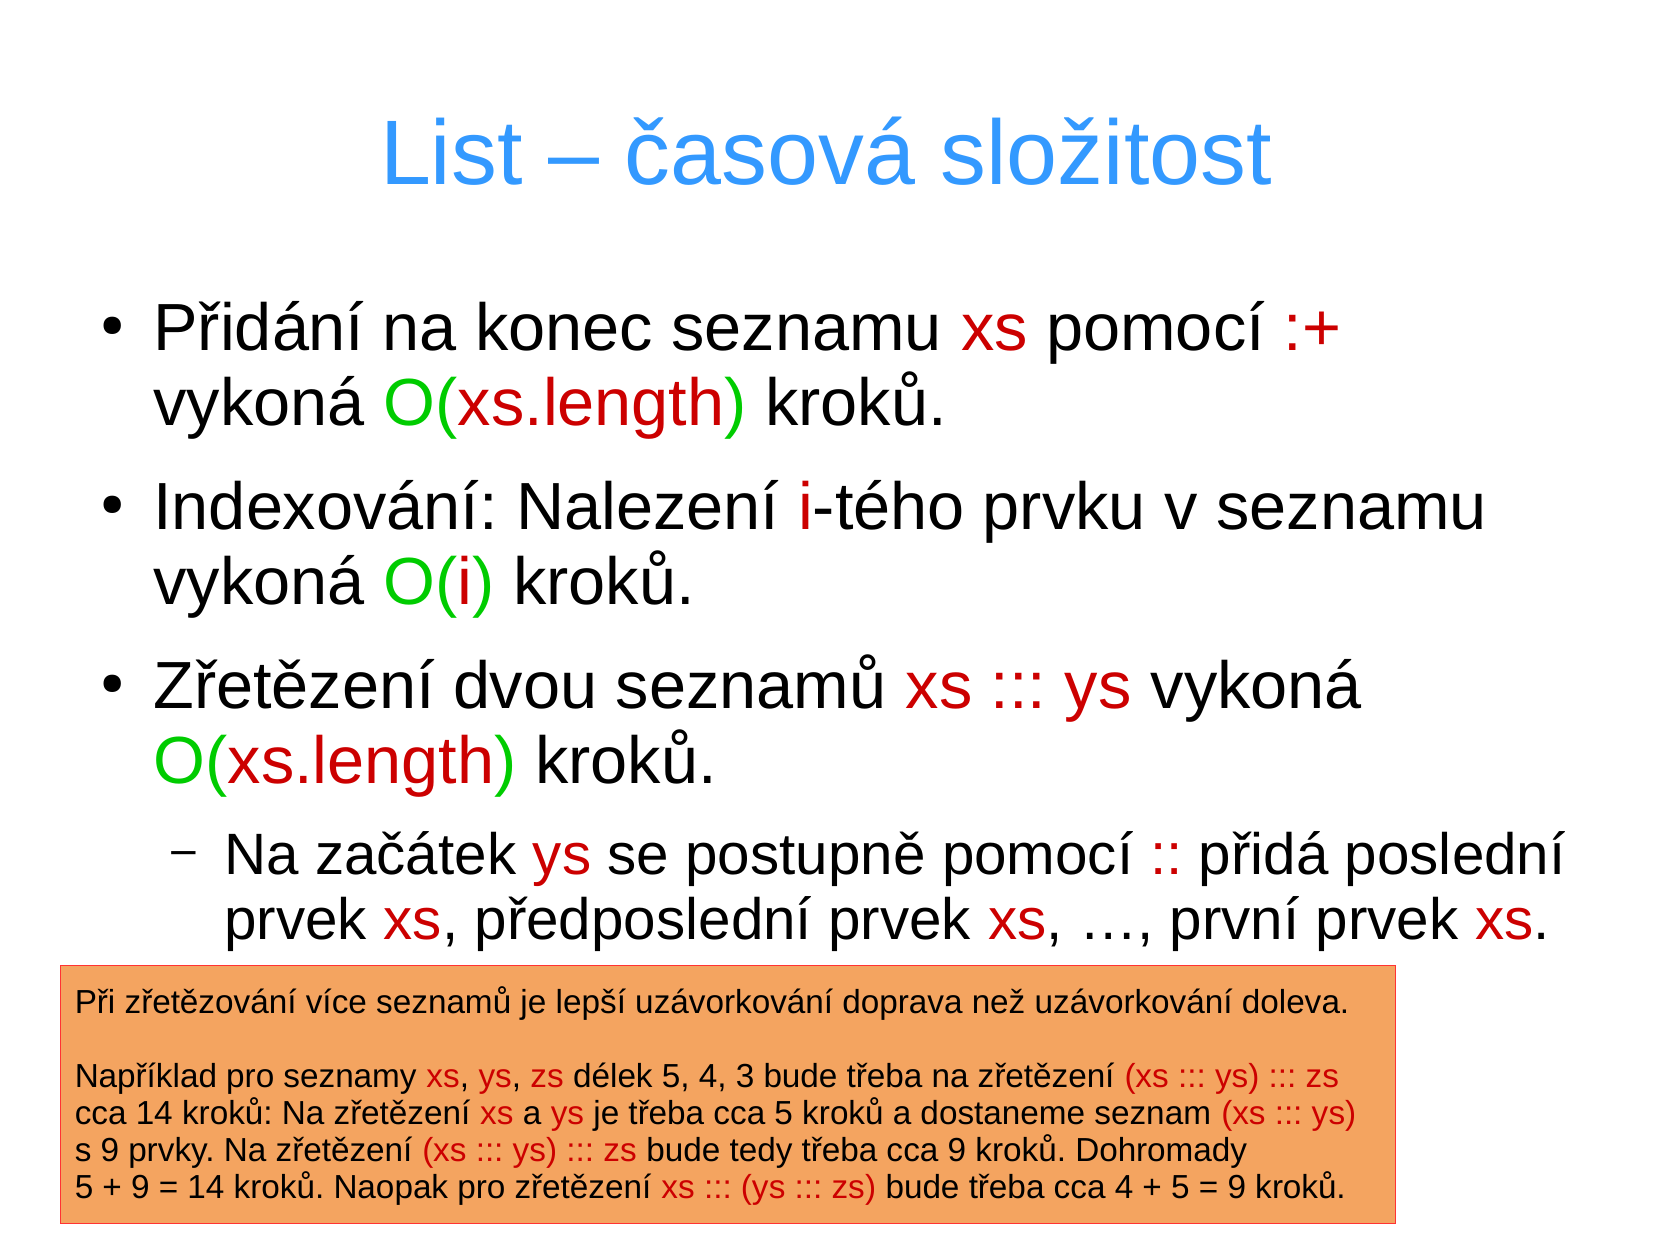

# List – časová složitost
Přidání na konec seznamu xs pomocí :+ vykoná O(xs.length) kroků.
Indexování: Nalezení i-tého prvku v seznamu vykoná O(i) kroků.
Zřetězení dvou seznamů xs ::: ys vykoná O(xs.length) kroků.
Na začátek ys se postupně pomocí :: přidá poslední prvek xs, předposlední prvek xs, …, první prvek xs.
Při zřetězování více seznamů je lepší uzávorkování doprava než uzávorkování doleva.
Například pro seznamy xs, ys, zs délek 5, 4, 3 bude třeba na zřetězení (xs ::: ys) ::: zs
cca 14 kroků: Na zřetězení xs a ys je třeba cca 5 kroků a dostaneme seznam (xs ::: ys)
s 9 prvky. Na zřetězení (xs ::: ys) ::: zs bude tedy třeba cca 9 kroků. Dohromady
5 + 9 = 14 kroků. Naopak pro zřetězení xs ::: (ys ::: zs) bude třeba cca 4 + 5 = 9 kroků.